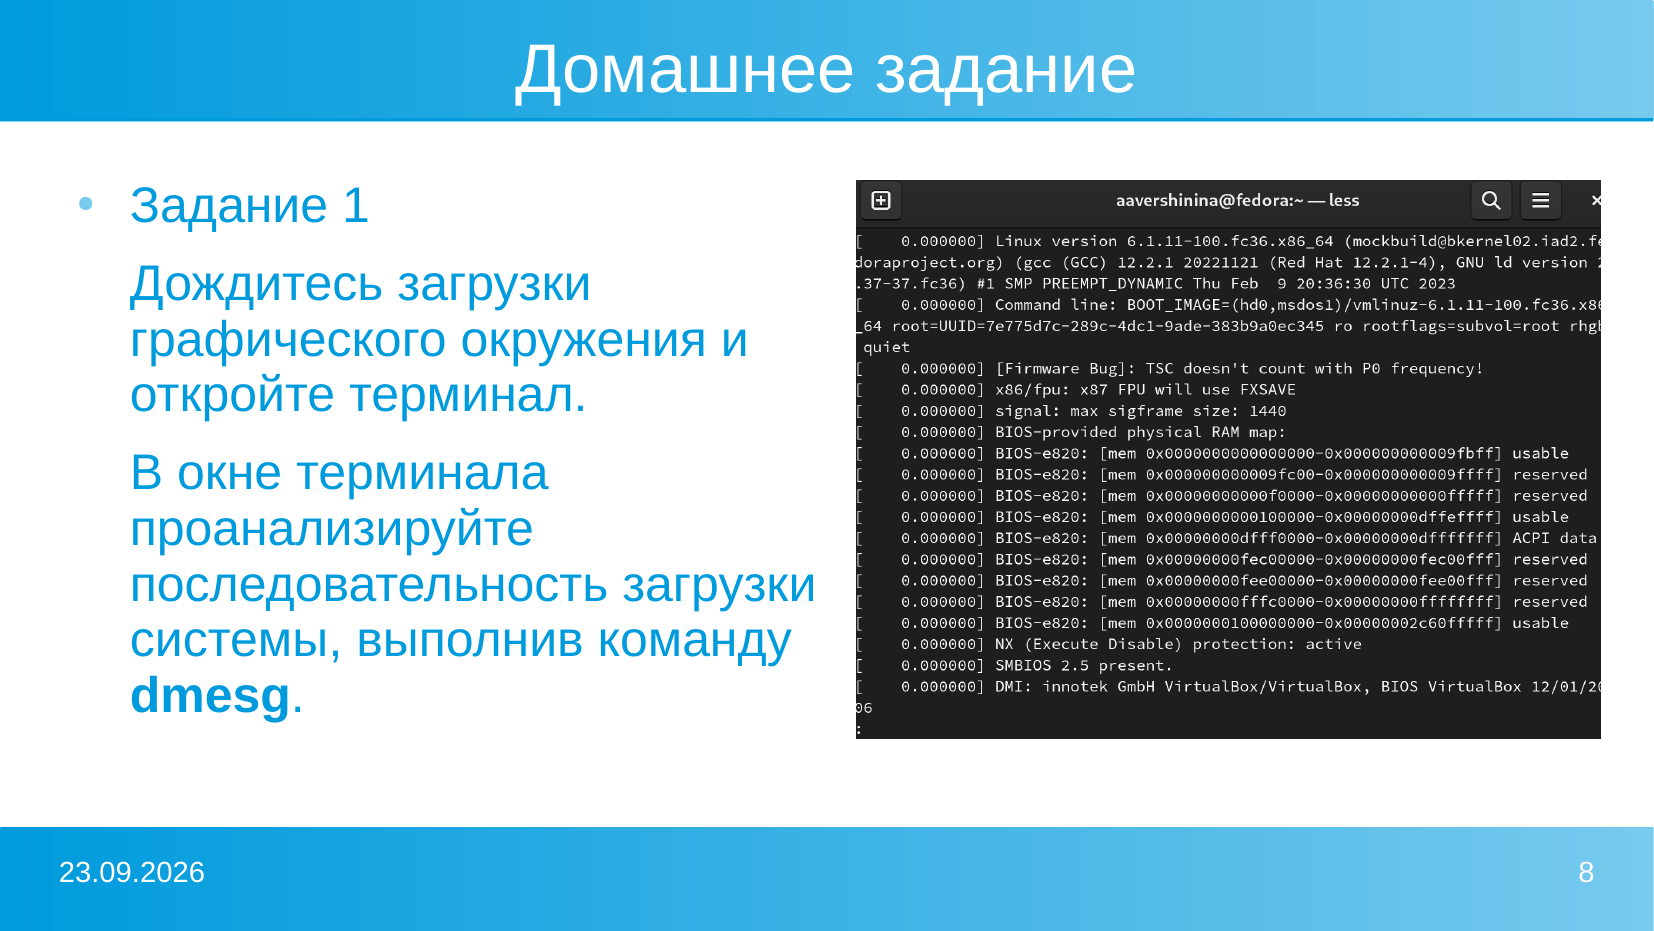

# Домашнее задание
Задание 1
Дождитесь загрузки графического окружения и откройте терминал.
В окне терминала проанализируйте последовательность загрузки системы, выполнив команду dmesg.
8